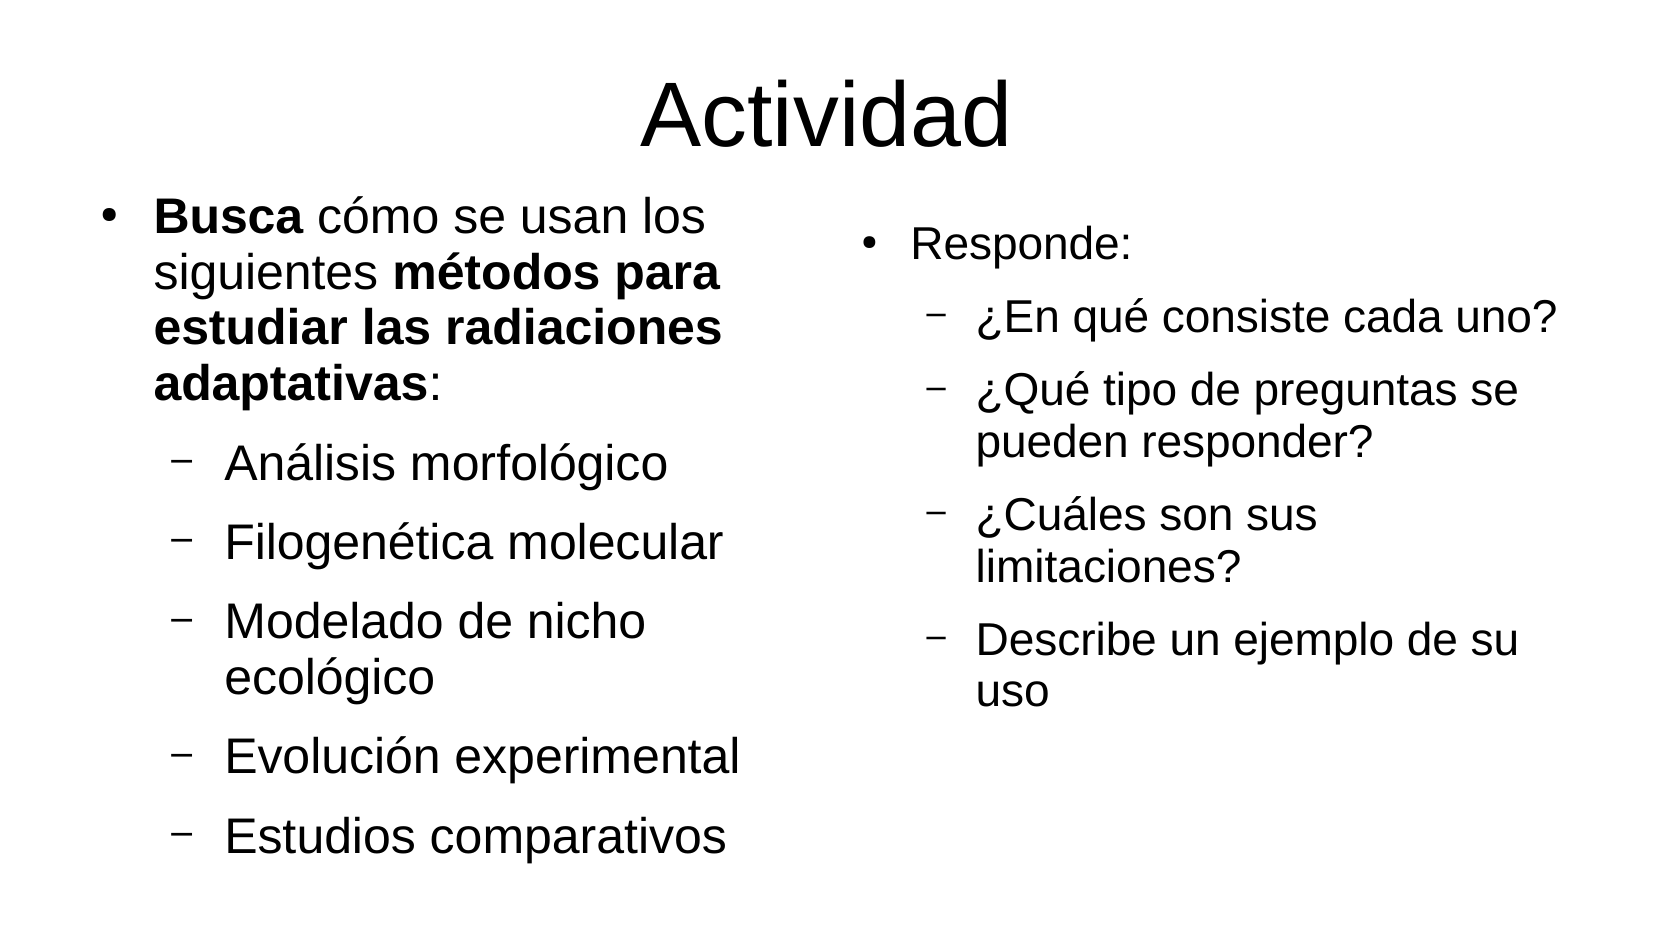

# Actividad
Busca cómo se usan los siguientes métodos para estudiar las radiaciones adaptativas:
Análisis morfológico
Filogenética molecular
Modelado de nicho ecológico
Evolución experimental
Estudios comparativos
Responde:
¿En qué consiste cada uno?
¿Qué tipo de preguntas se pueden responder?
¿Cuáles son sus limitaciones?
Describe un ejemplo de su uso